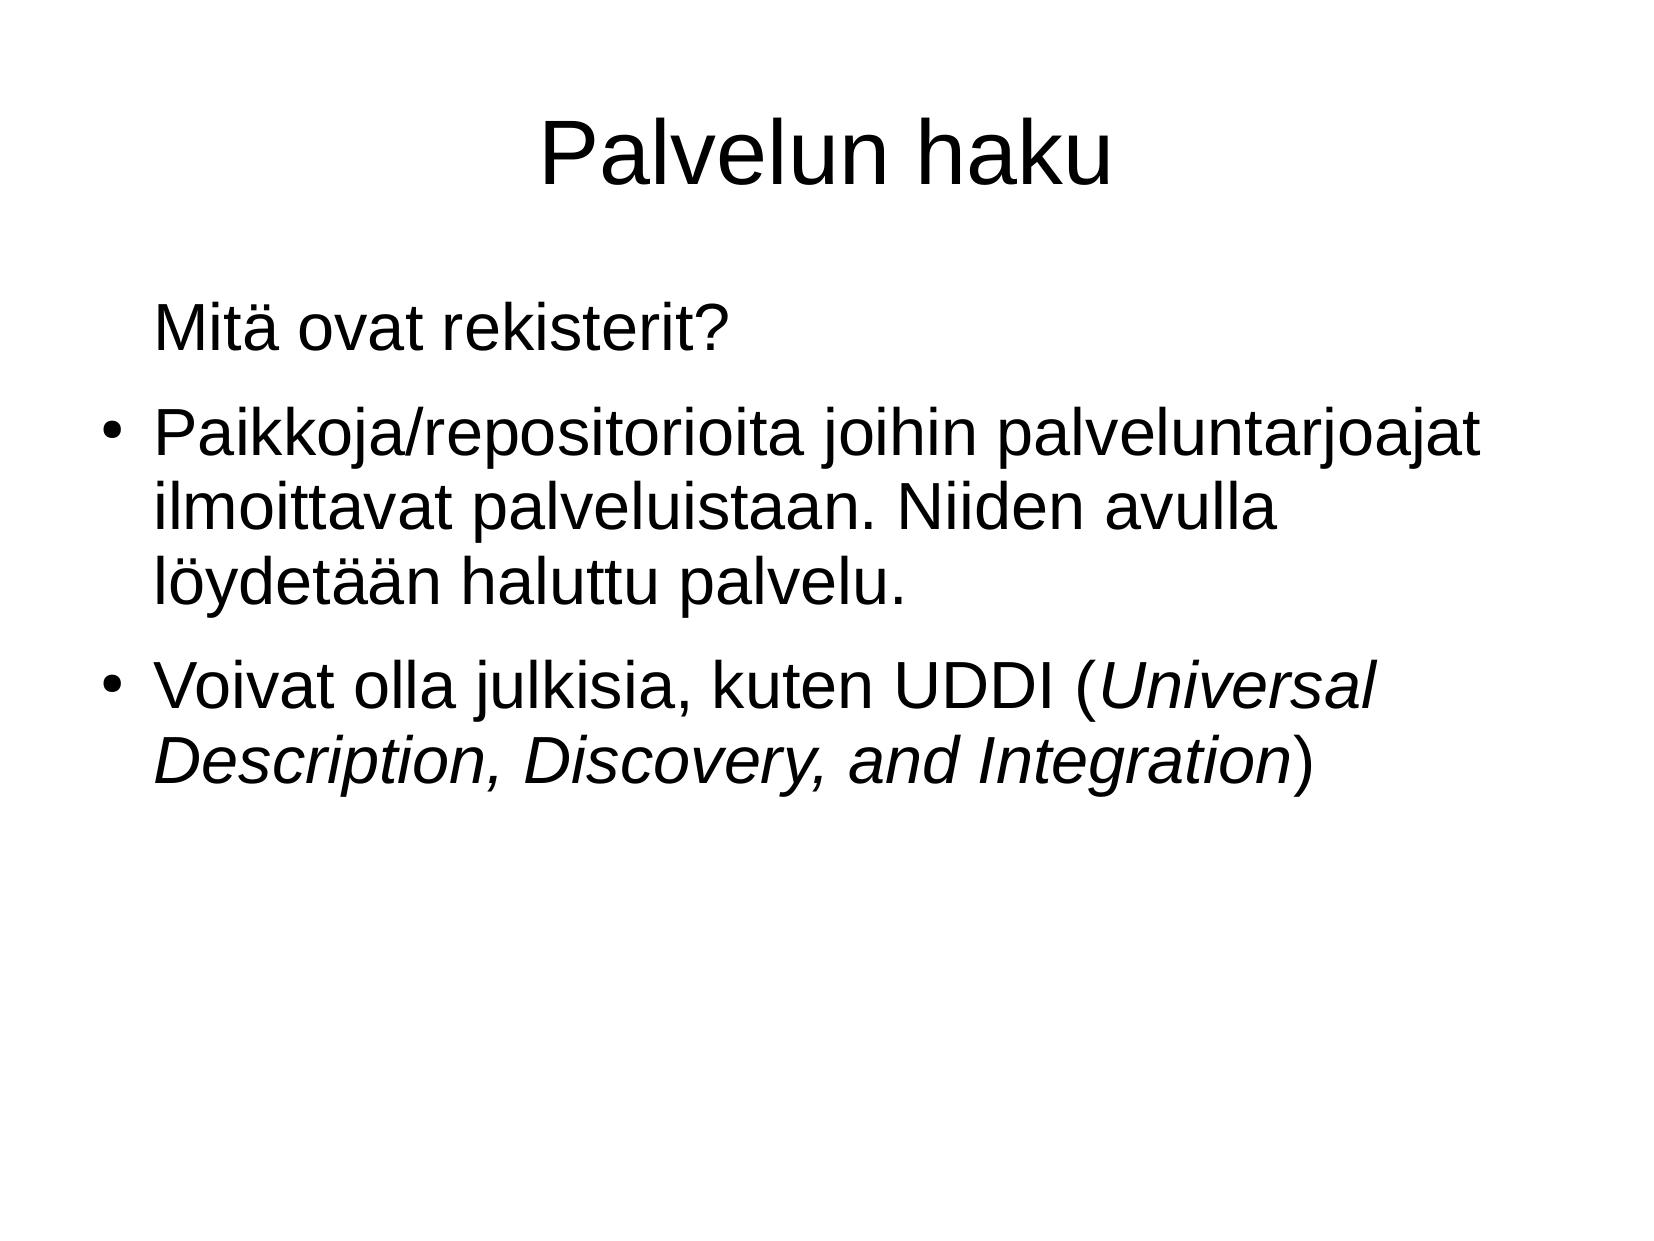

# Palvelun haku
Mitä ovat rekisterit?
Paikkoja/repositorioita joihin palveluntarjoajat ilmoittavat palveluistaan. Niiden avulla löydetään haluttu palvelu.
Voivat olla julkisia, kuten UDDI (Universal Description, Discovery, and Integration)